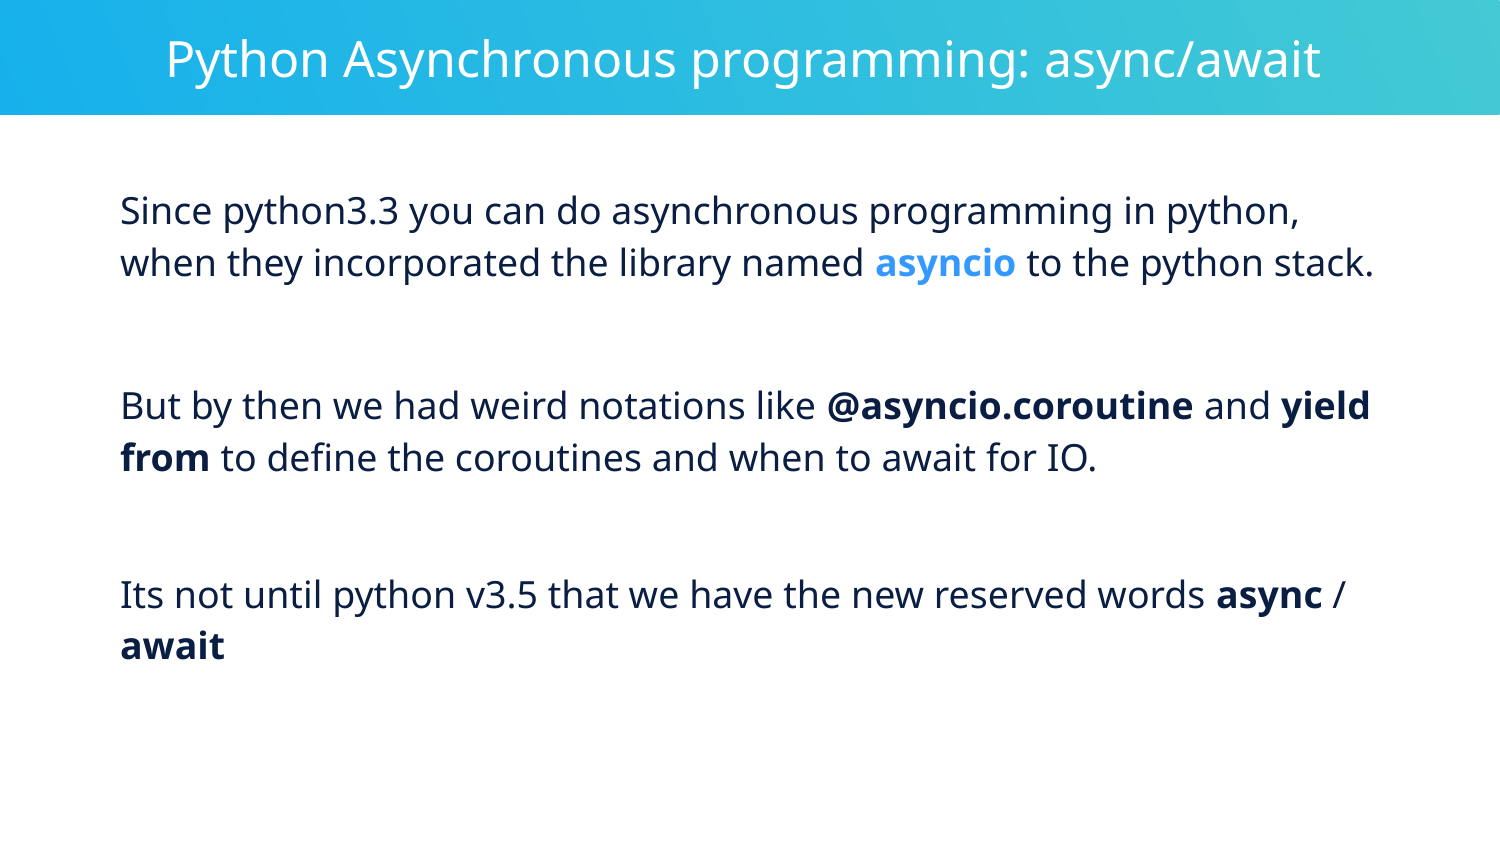

Python Asynchronous programming: async/await
Since python3.3 you can do asynchronous programming in python, when they incorporated the library named asyncio to the python stack.
But by then we had weird notations like @asyncio.coroutine and yield from to define the coroutines and when to await for IO.
Its not until python v3.5 that we have the new reserved words async / await